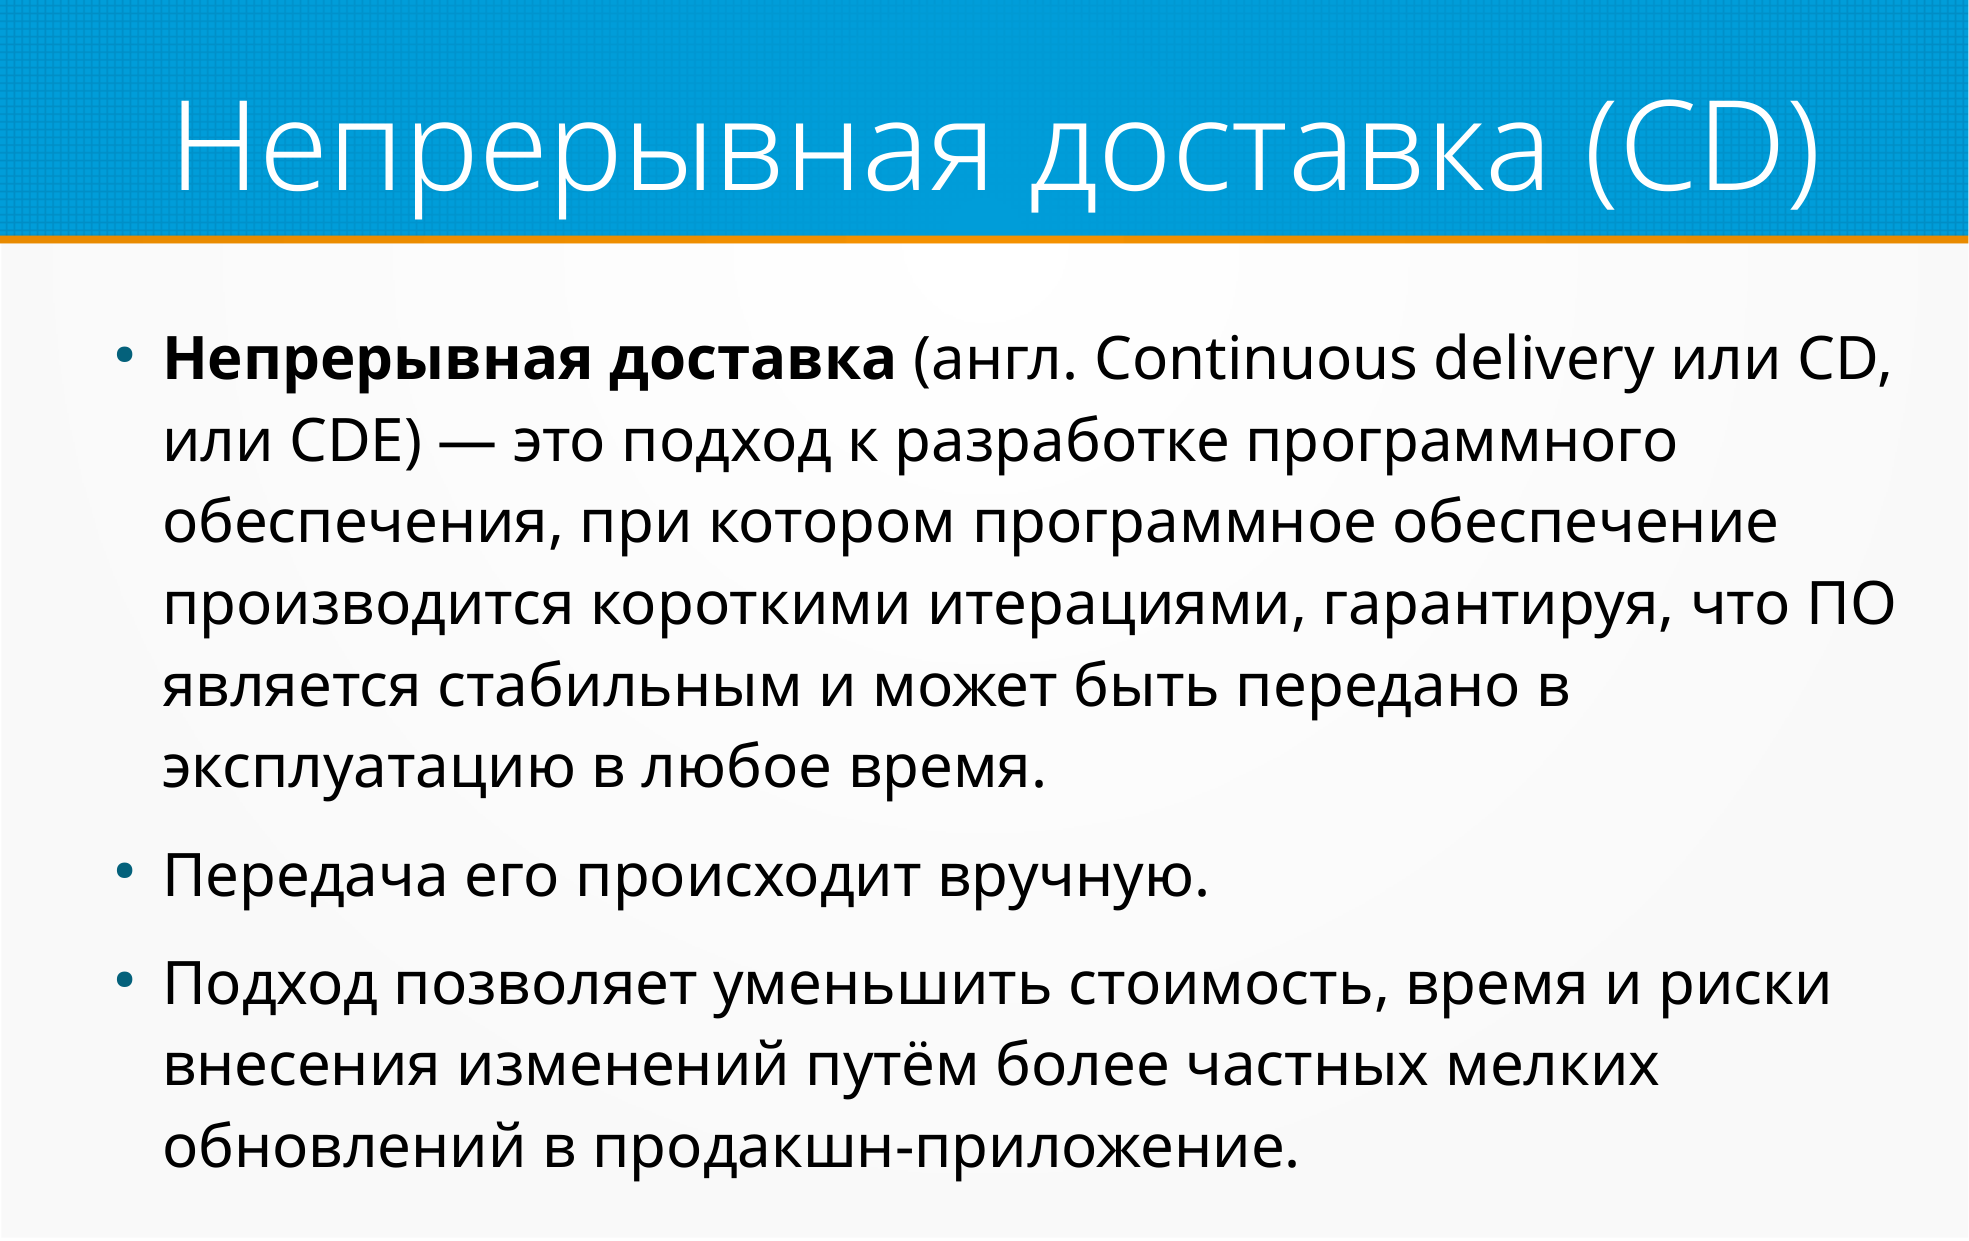

# Непрерывная доставка (CD)
Непрерывная доставка (англ. Continuous delivery или CD, или CDE) — это подход к разработке программного обеспечения, при котором программное обеспечение производится короткими итерациями, гарантируя, что ПО является стабильным и может быть передано в эксплуатацию в любое время.
Передача его происходит вручную.
Подход позволяет уменьшить стоимость, время и риски внесения изменений путём более частных мелких обновлений в продакшн-приложение.